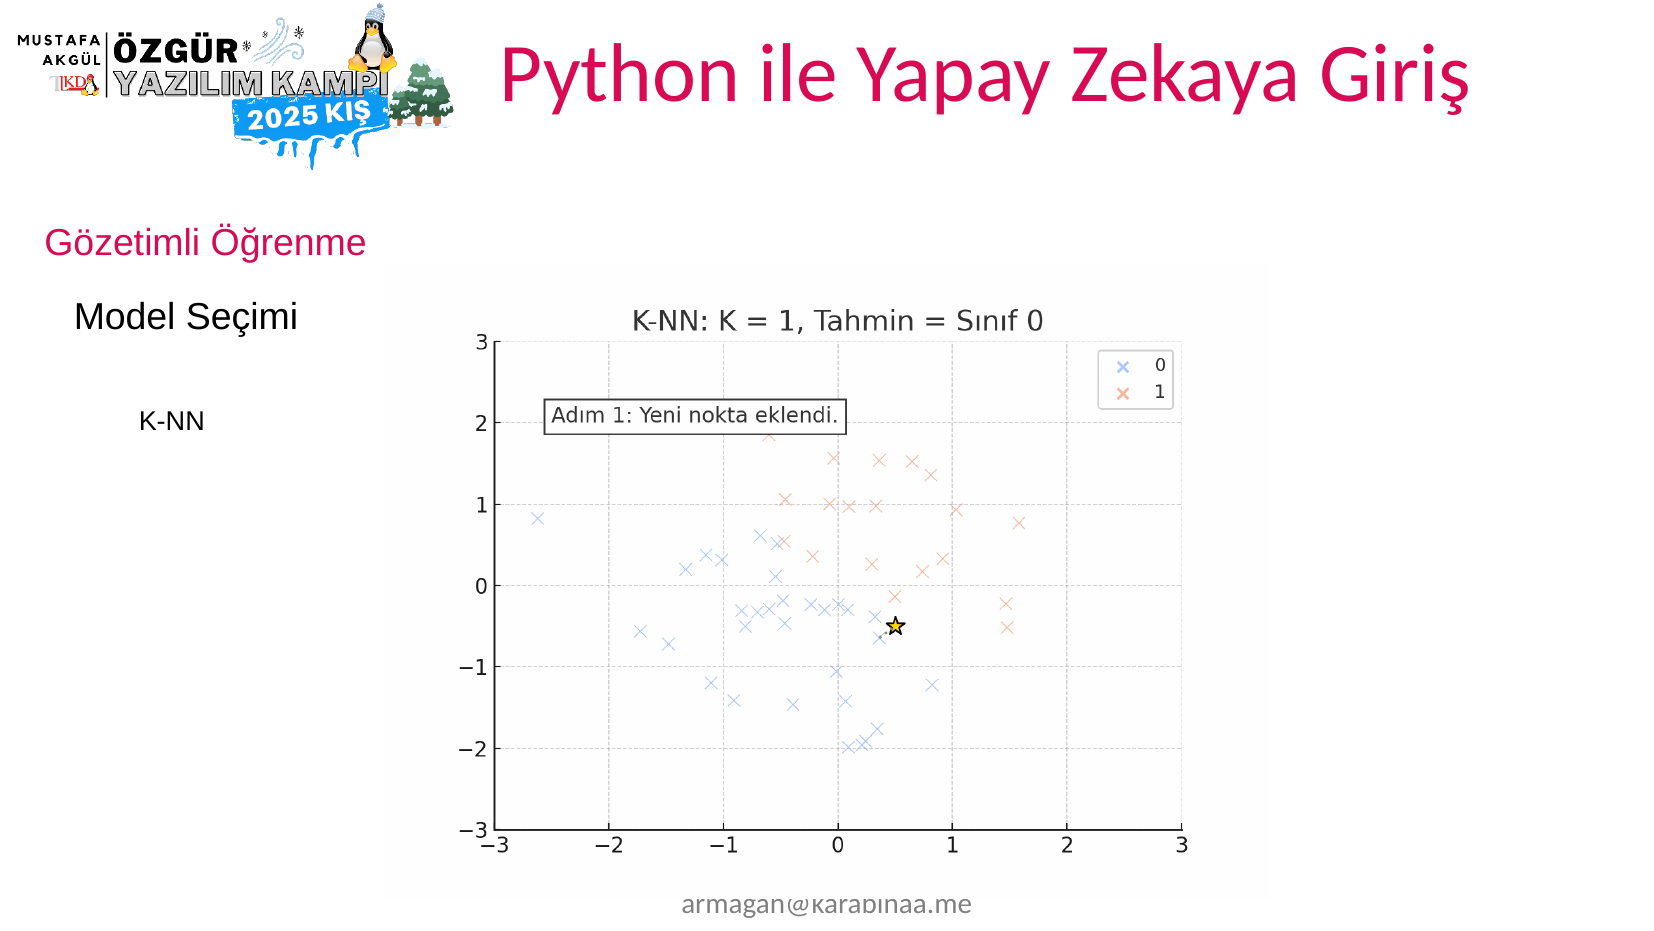

Python ile Yapay Zekaya Giriş
Gözetimli Öğrenme
Model Seçimi
K-NN
armagan@karabinaa.me